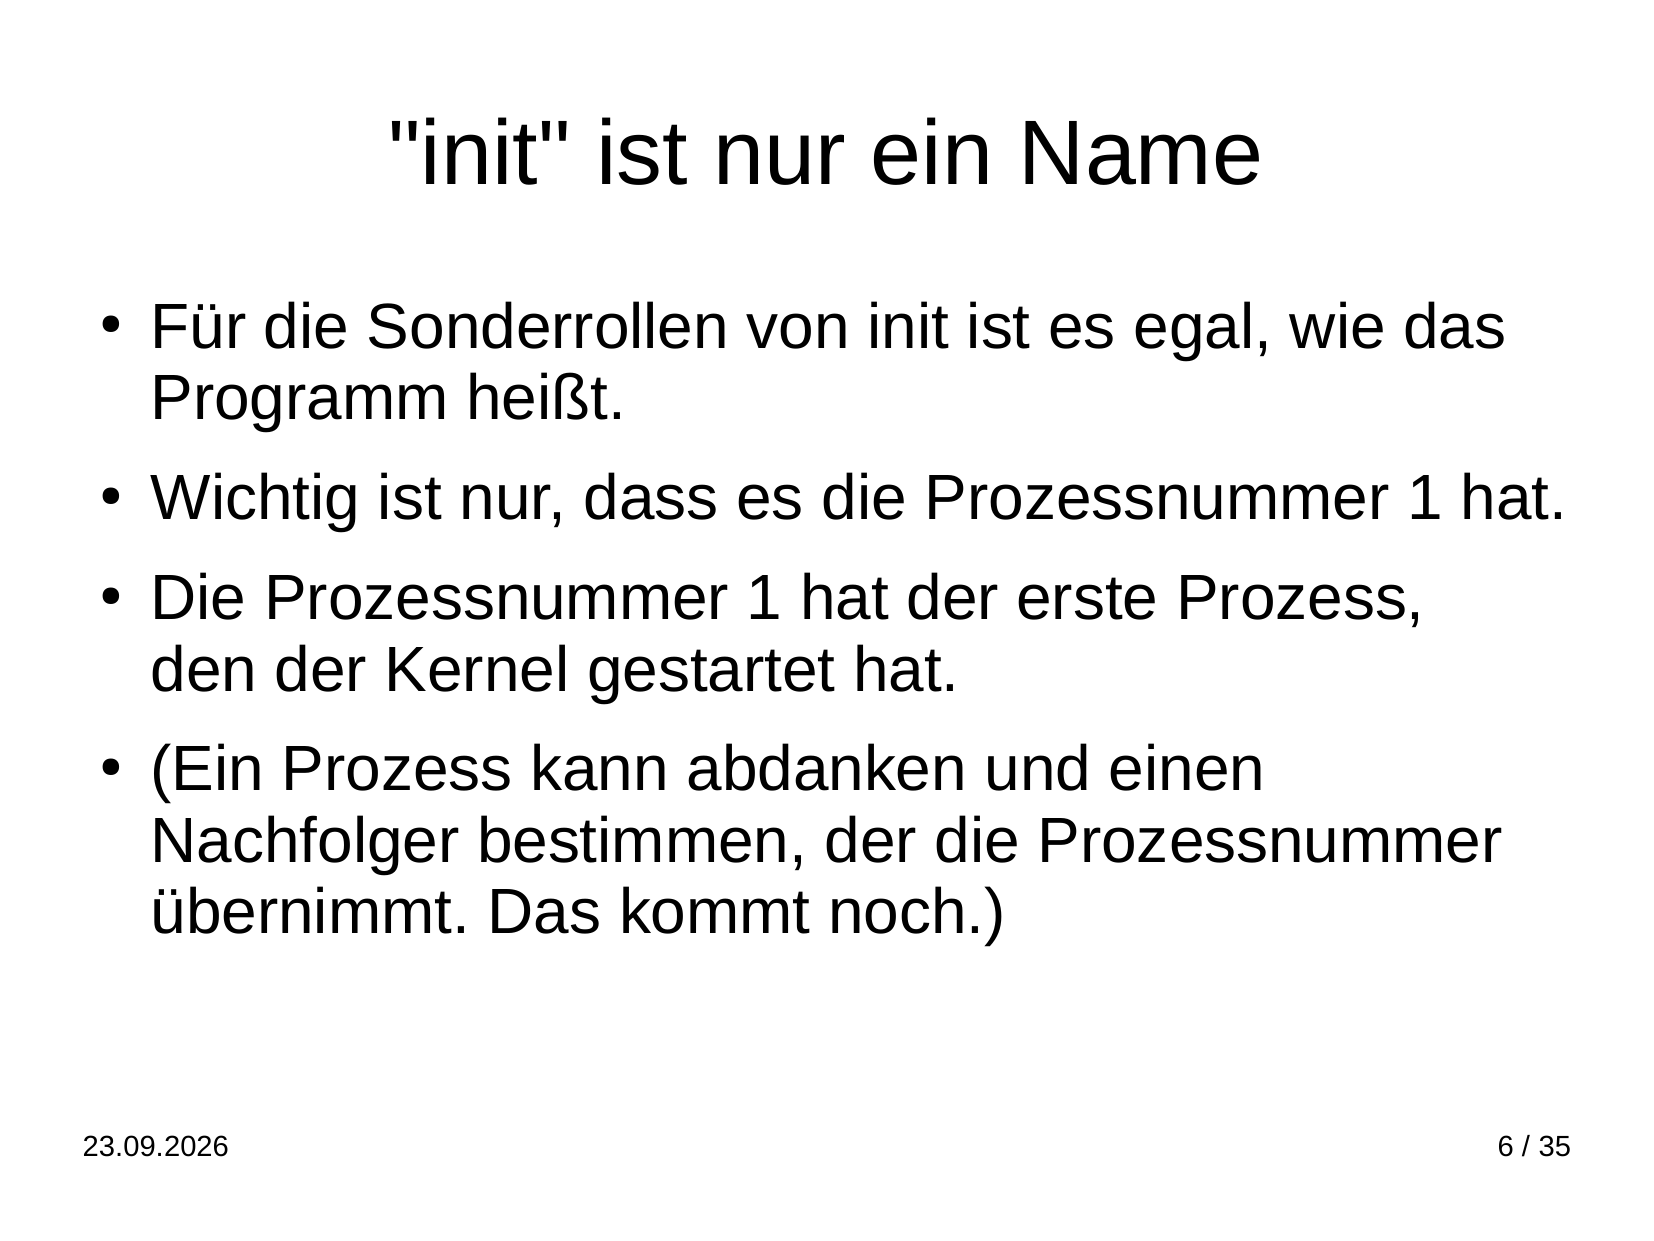

# "init" ist nur ein Name
Für die Sonderrollen von init ist es egal, wie das Programm heißt.
Wichtig ist nur, dass es die Prozessnummer 1 hat.
Die Prozessnummer 1 hat der erste Prozess,
den der Kernel gestartet hat.
(Ein Prozess kann abdanken und einen Nachfolger bestimmen, der die Prozessnummer übernimmt. Das kommt noch.)